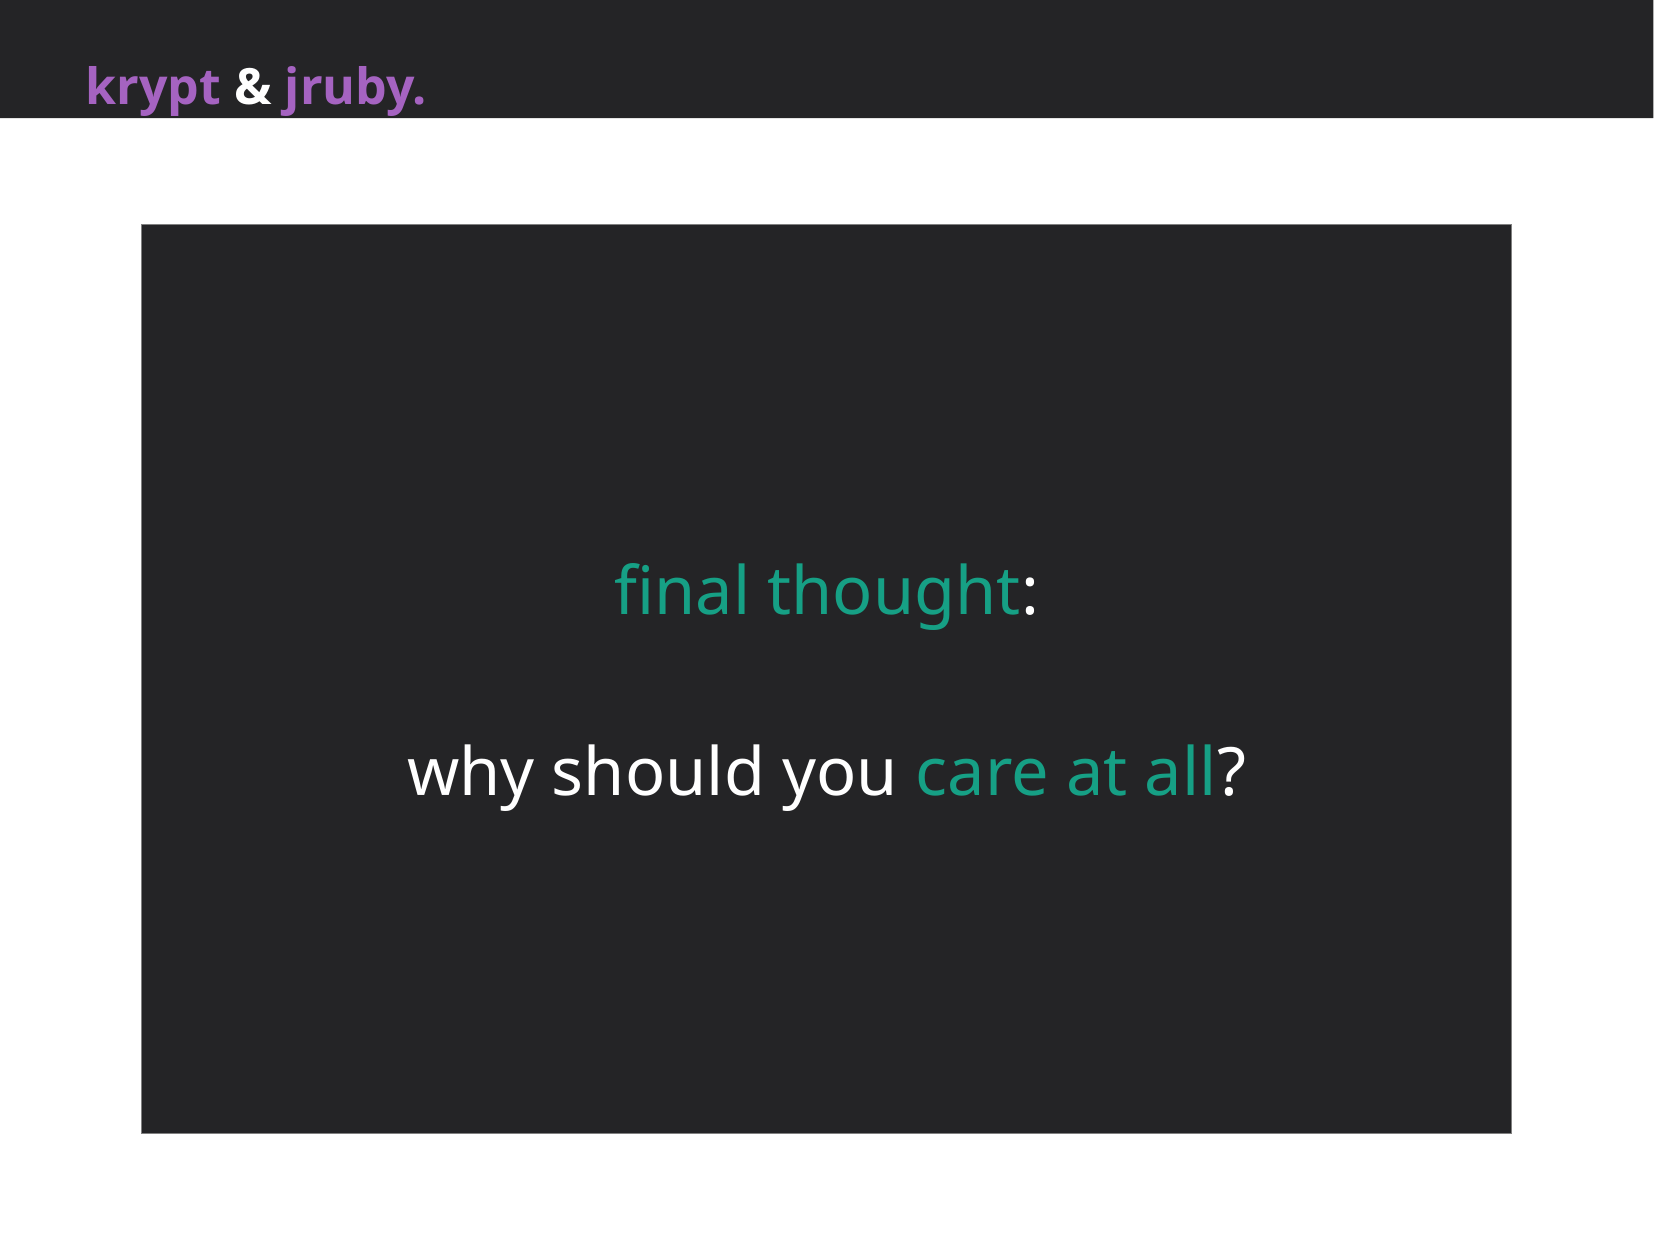

krypt & jruby.
final thought:
why should you care at all?
krypt first of all is a framework